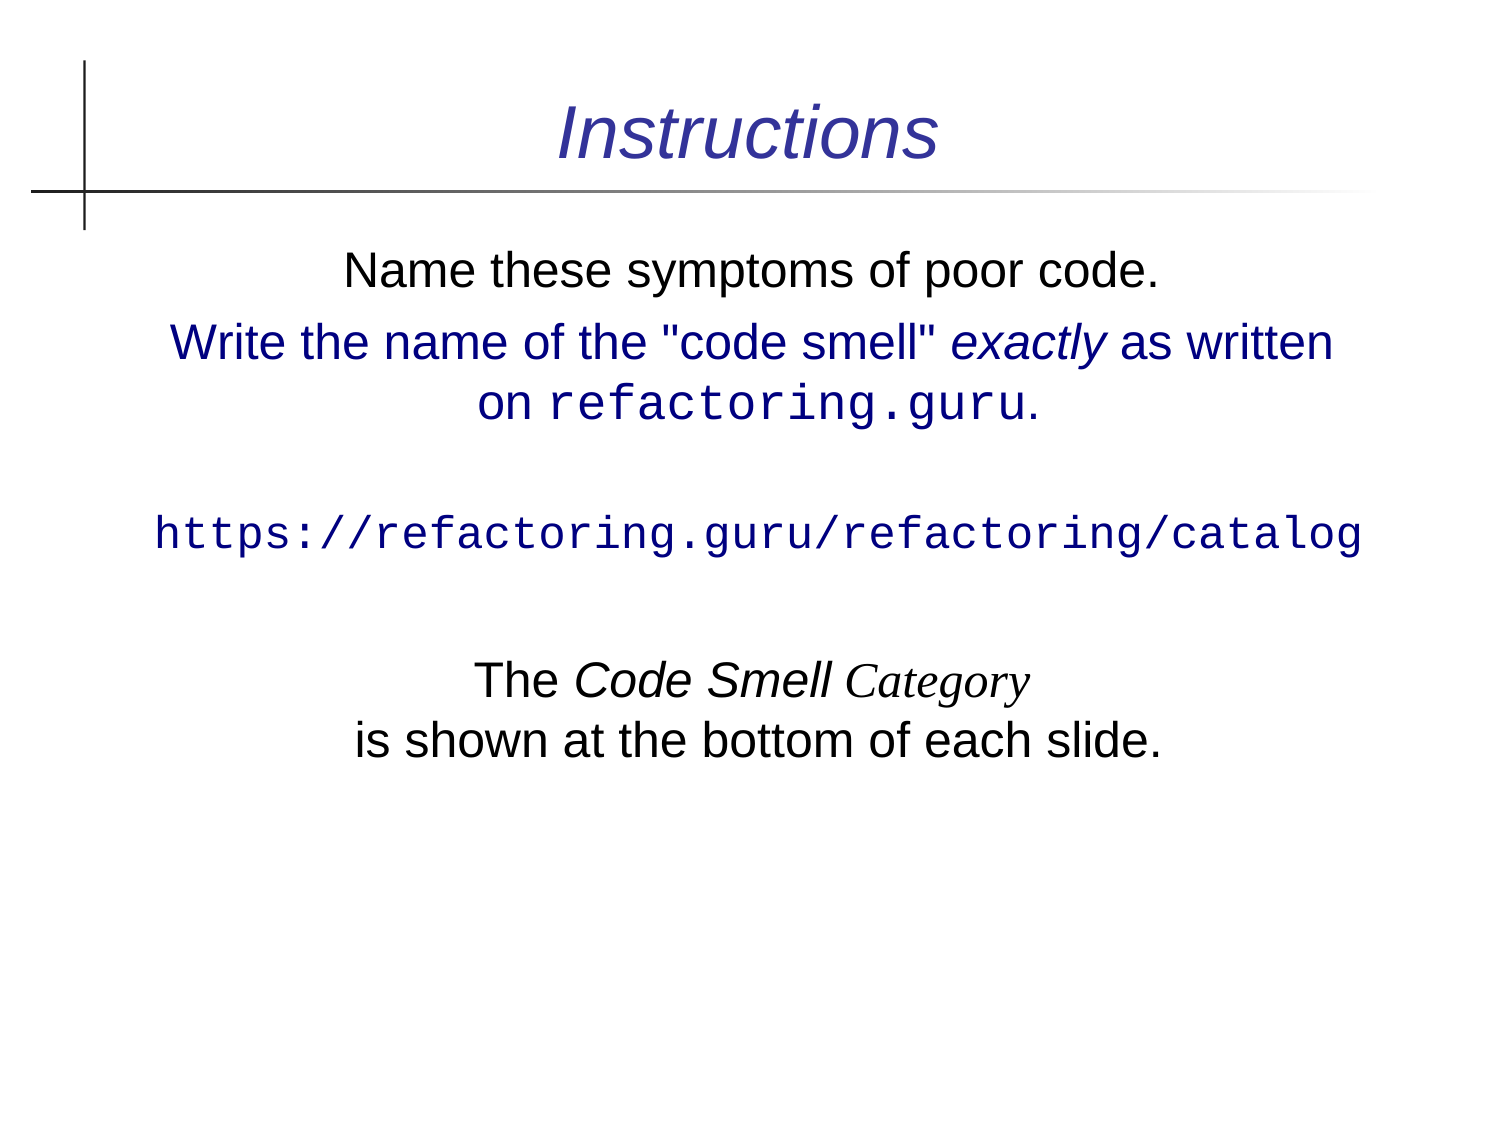

# Instructions
Name these symptoms of poor code.
Write the name of the "code smell" exactly as written
on refactoring.guru.
https://refactoring.guru/refactoring/catalog
The Code Smell Category
is shown at the bottom of each slide.